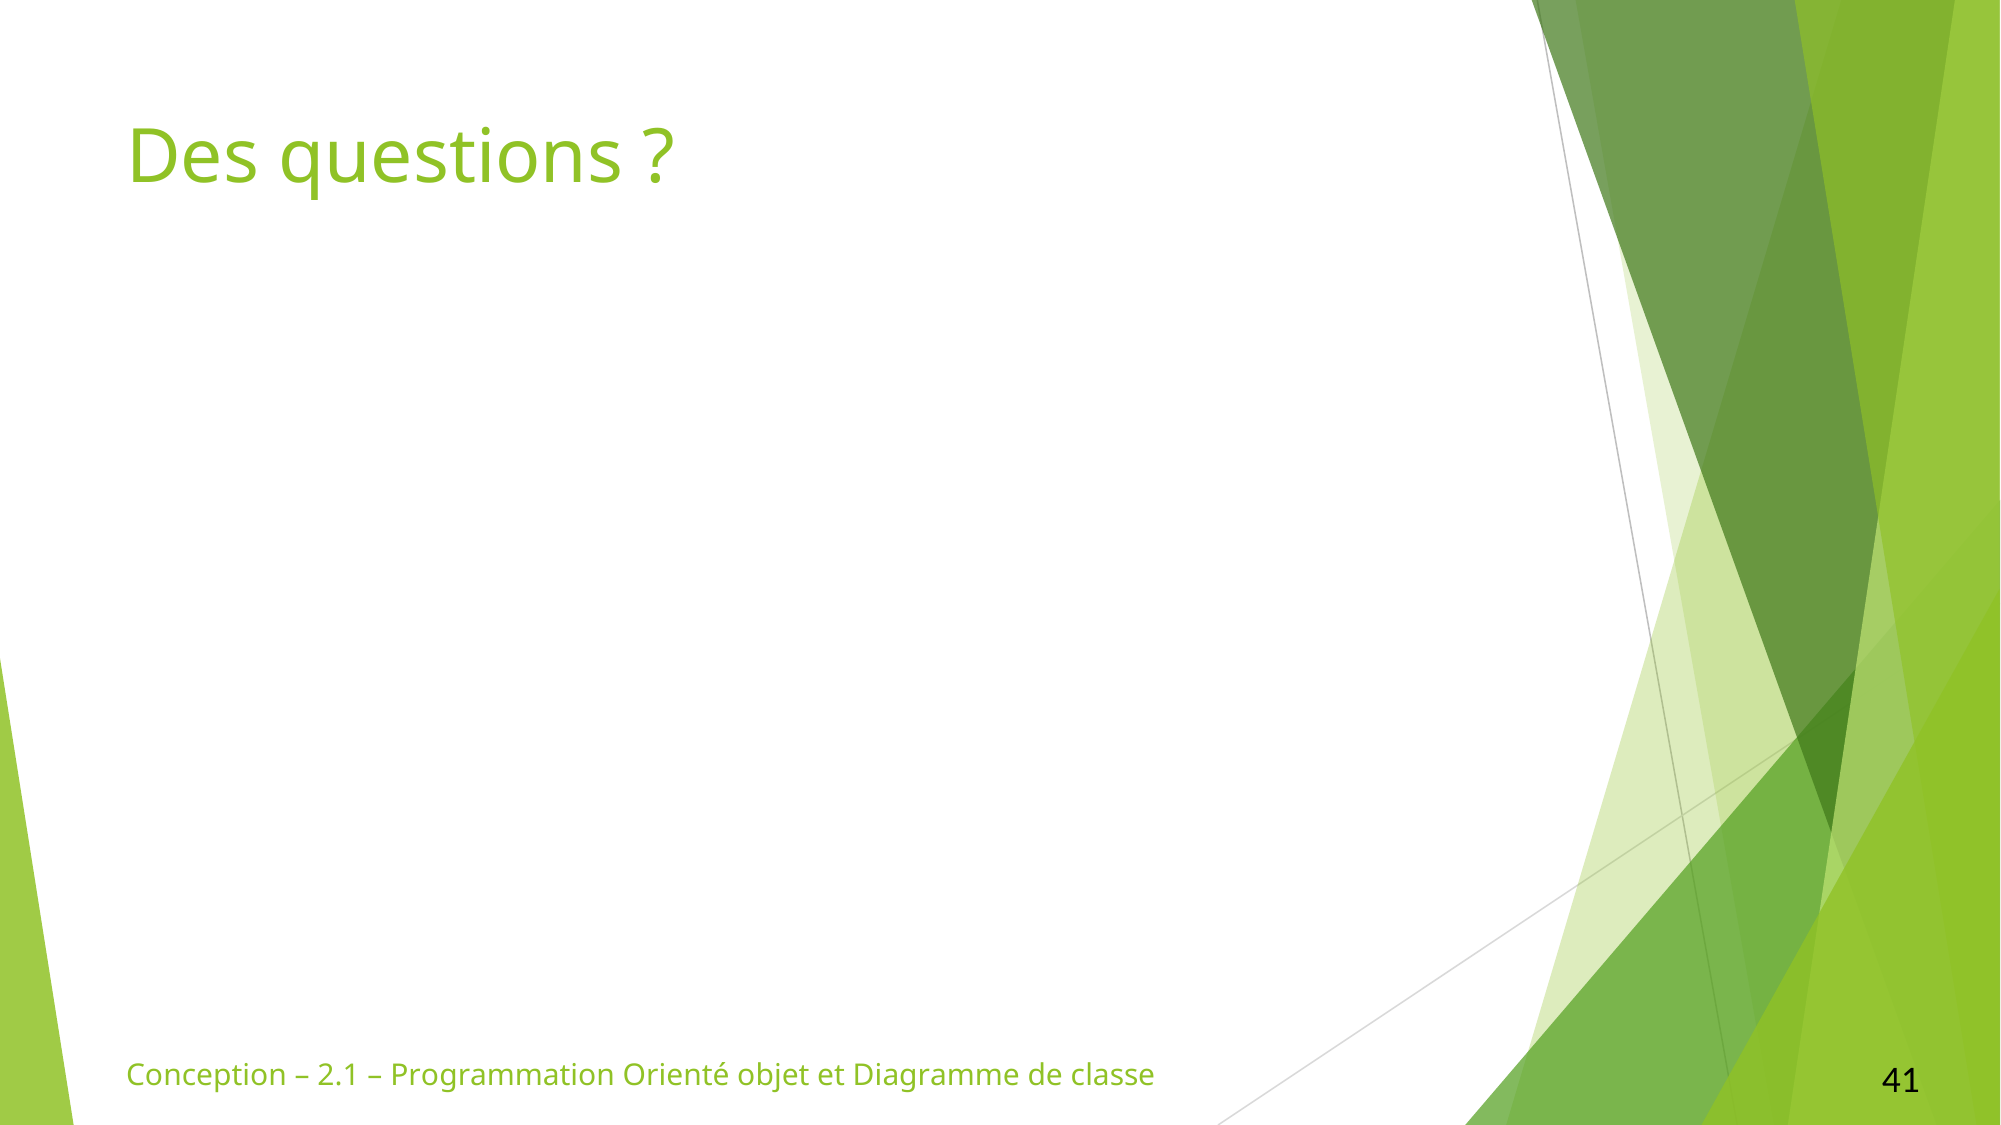

# Des questions ?
Conception – 2.1 – Programmation Orienté objet et Diagramme de classe